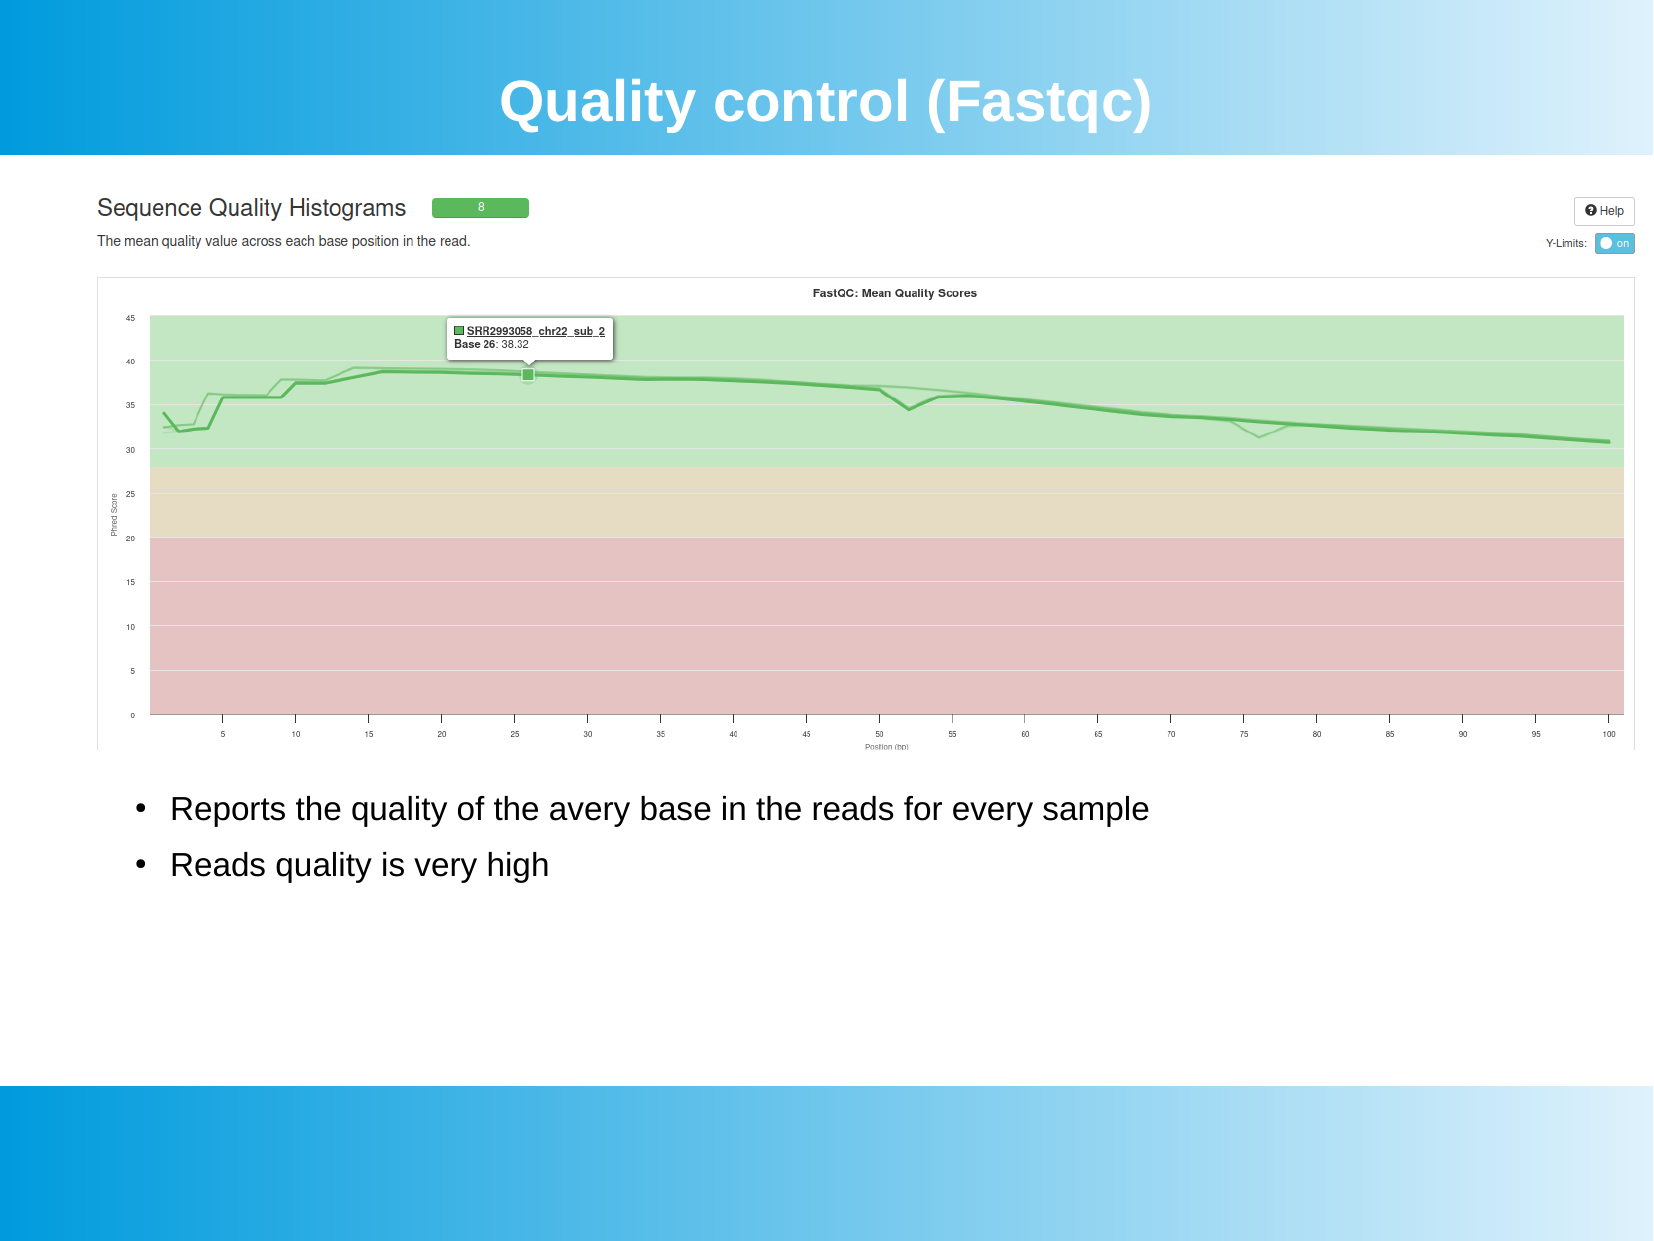

# Quality control (Fastqc)
Reports the quality of the avery base in the reads for every sample
Reads quality is very high